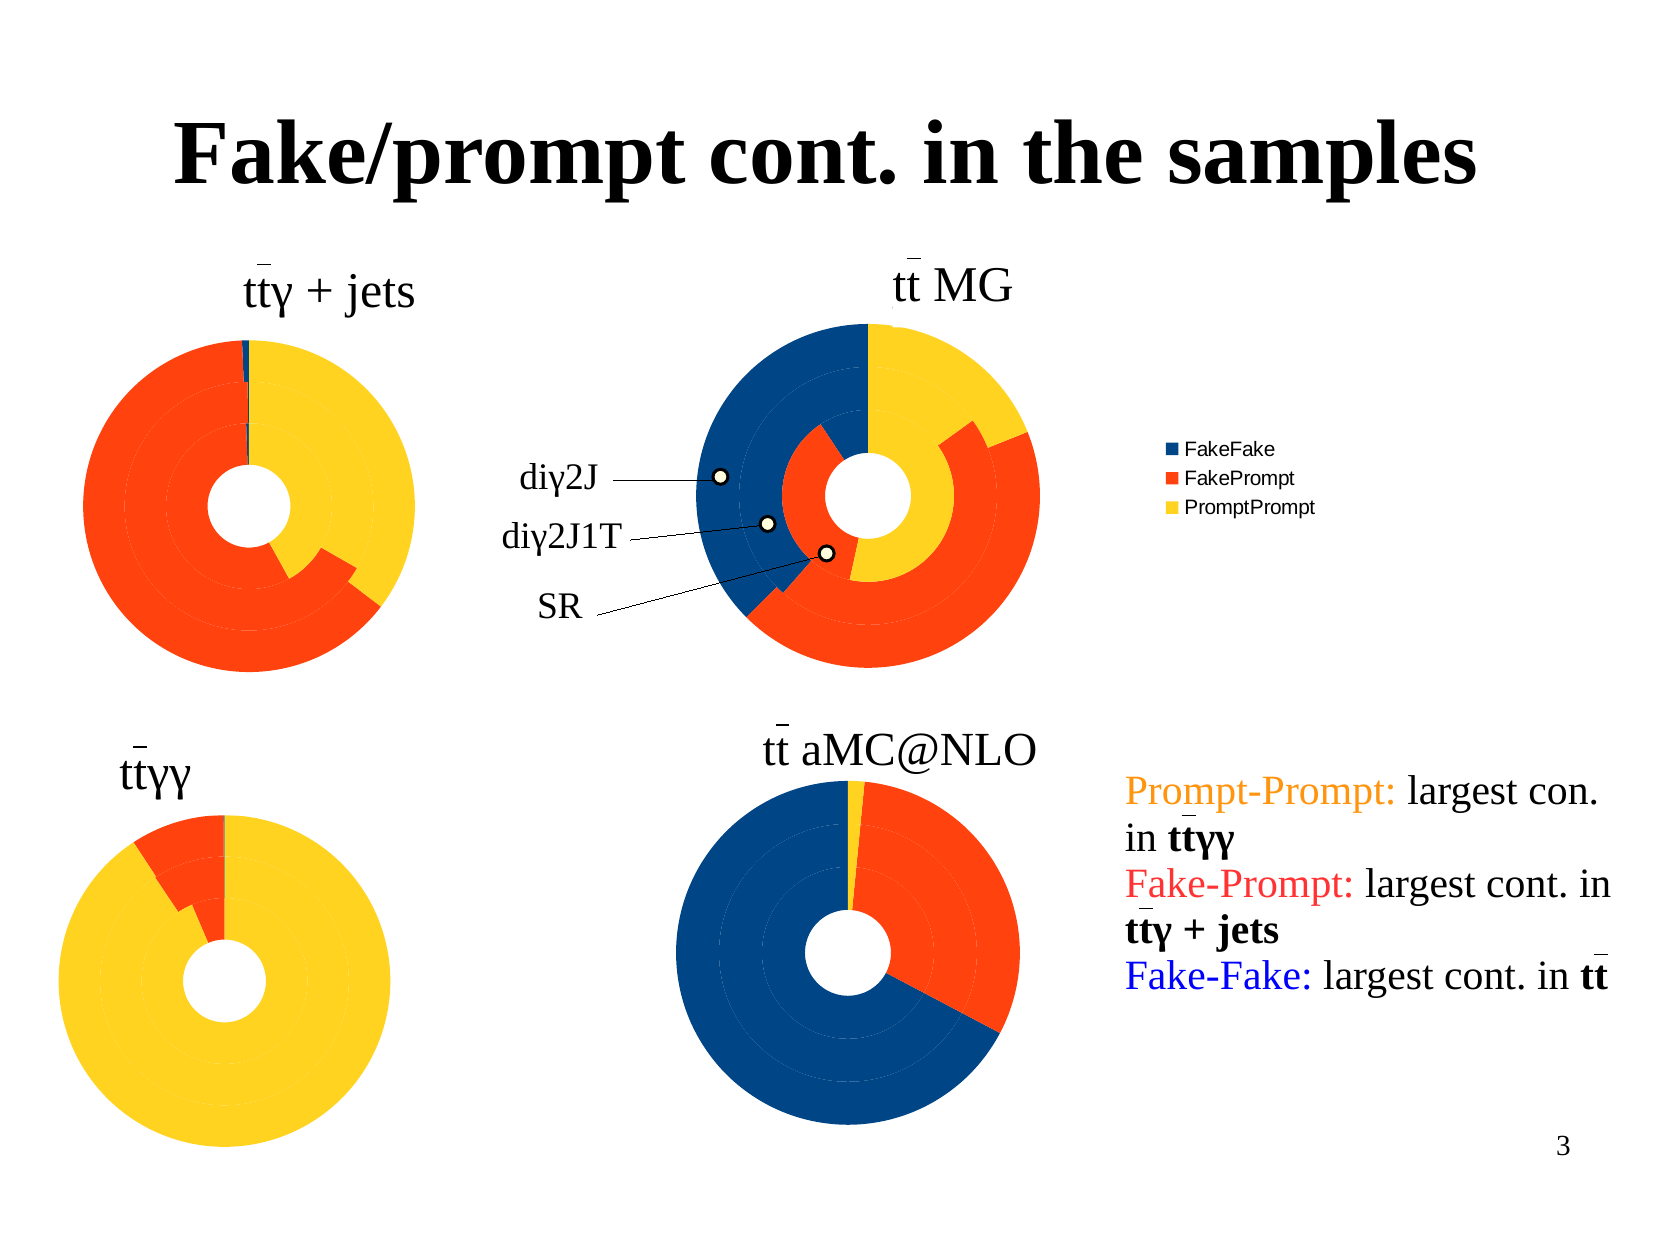

# Fake/prompt cont. in the samples
tt MG
ttγ + jets
### Chart: tt+gamma+Jets
| Category | DiG2J | DiG2J1T | SR |
|---|---|---|---|
| FakeFake | 1.76383027411334 | 0.2273292392489 | 0.1013968512412 |
| FakePrompt | 167.5274744031 | 80.4863157272 | 10.69143241644 |
| PromptPrompt | 92.5768280029 | 40.2649879456 | 7.79976987839 |
### Chart: ttbar(MG)
| Category | DiG2J | DiG2J1T | SR |
|---|---|---|---|
| FakeFake | 343.9492759708 | 188.7026042941 | 4.48594582081 |
| FakePrompt | 399.8635940553 | 226.8867435452 | 17.9433768392 |
| PromptPrompt | 173.657150269 | 73.6523284912 | 25.7262115479 |
diγ2J
diγ2J1T
SR
### Chart: ttbar(amc@nlo)
| Category | DiG2J DiG2J1T SR | DiG2J DiG2J1T SR | DiG2J DiG2J1T SR |
|---|---|---|---|
| DiG2J | 282.5715045933 | 282.5715045933 | 282.5715045933 |
| DiG2J1T | 130.98583936687 | 130.98583936687 | 130.98583936687 |
| SR | 6.484668157986 | 6.484668157986 | 6.484668157986 |tt aMC@NLO
### Chart: ttbar+digamma
| Category | DiG2J | DiG2J1T | SR |
|---|---|---|---|
| FakeFake | 0.02045347937379 | 0.007373431348238 | 0.0 |
| FakePrompt | 1.834707155828 | 0.868517059833 | 0.1567223807801 |
| PromptPrompt | 18.2091464996 | 8.43569850922 | 2.27956390381 |ttγγ
Prompt-Prompt: largest con. in ttγγ
Fake-Prompt: largest cont. in ttγ + jets
Fake-Fake: largest cont. in tt
3